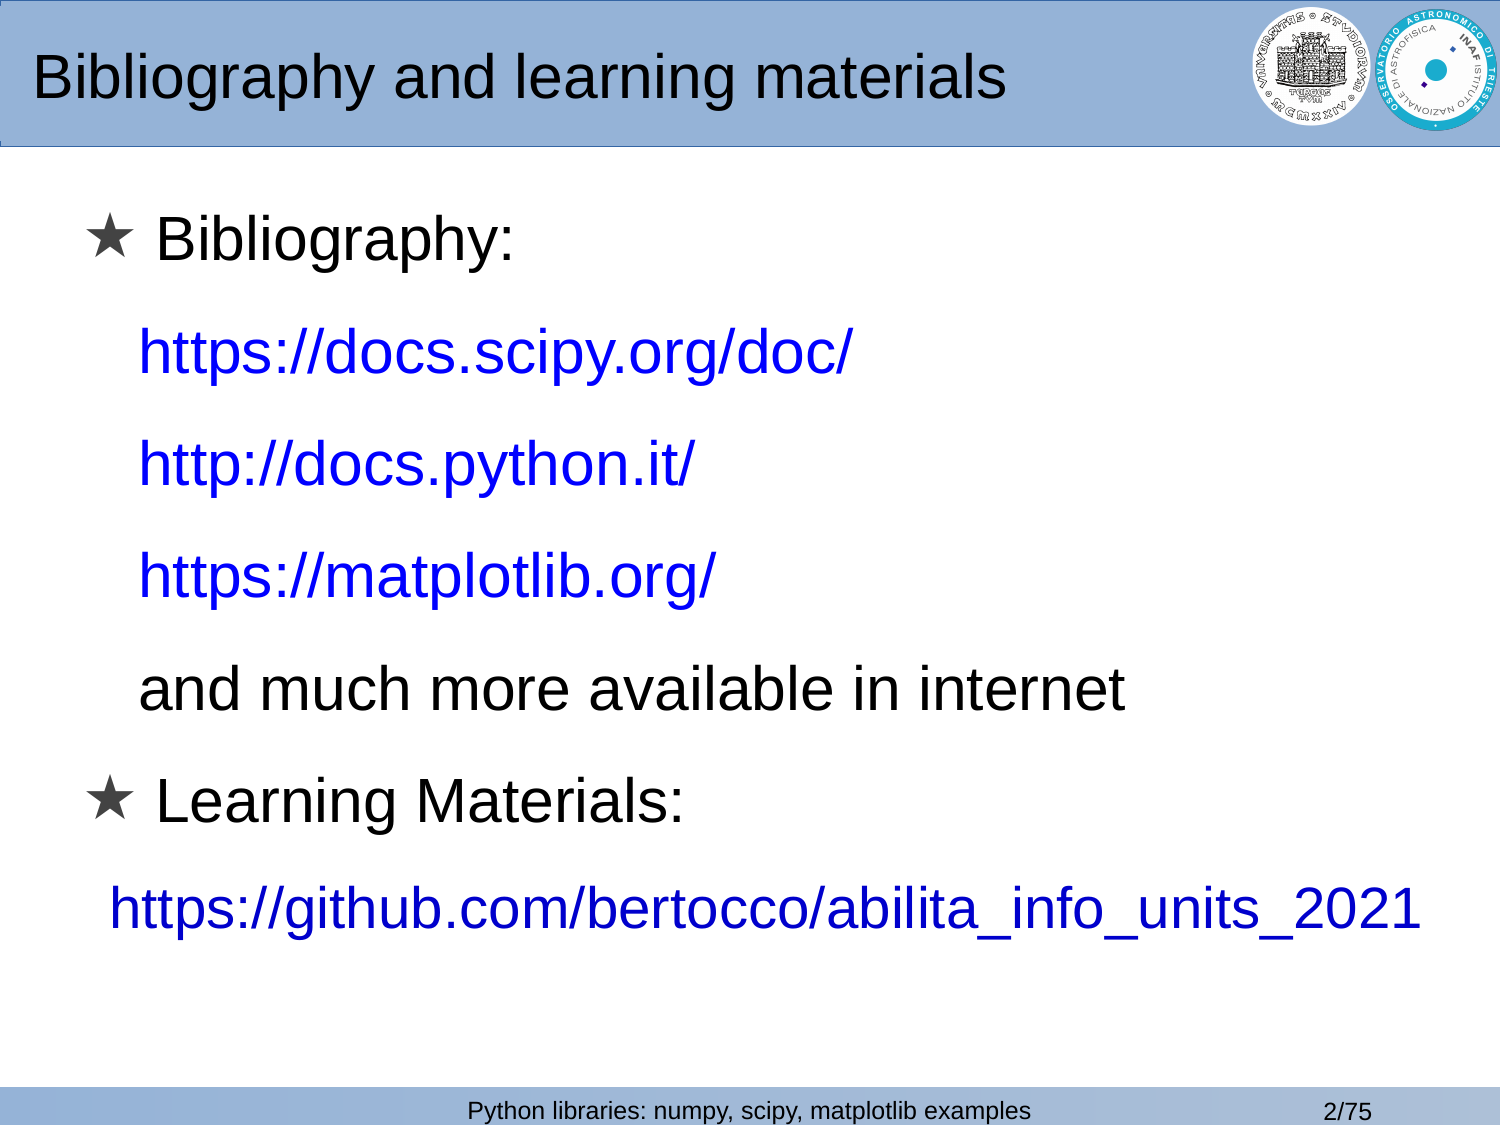

Bibliography and learning materials
# Bibliography:
https://docs.scipy.org/doc/
http://docs.python.it/
https://matplotlib.org/
and much more available in internet
 Learning Materials:
https://github.com/bertocco/abilita_info_units_2021